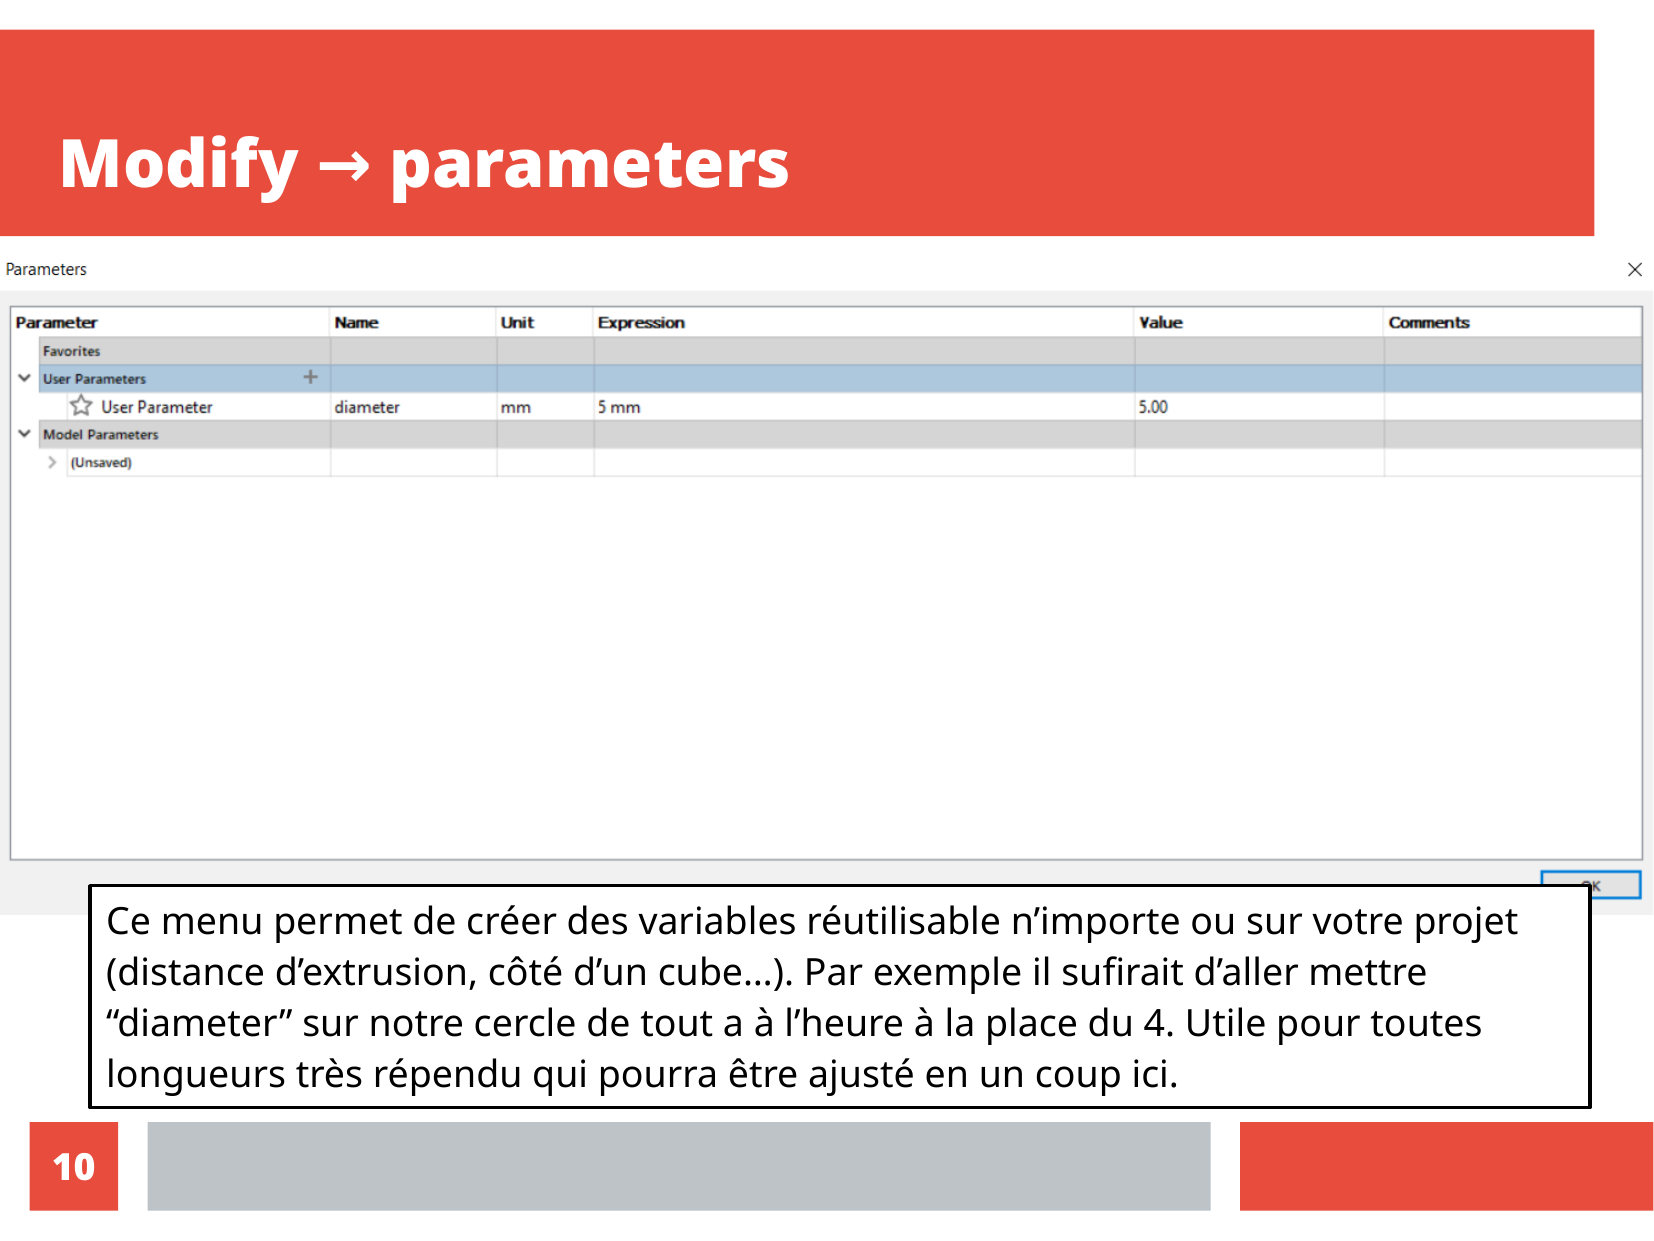

# Modify → parameters
Ce menu permet de créer des variables réutilisable n’importe ou sur votre projet (distance d’extrusion, côté d’un cube…). Par exemple il sufirait d’aller mettre “diameter” sur notre cercle de tout a à l’heure à la place du 4. Utile pour toutes longueurs très répendu qui pourra être ajusté en un coup ici.
10